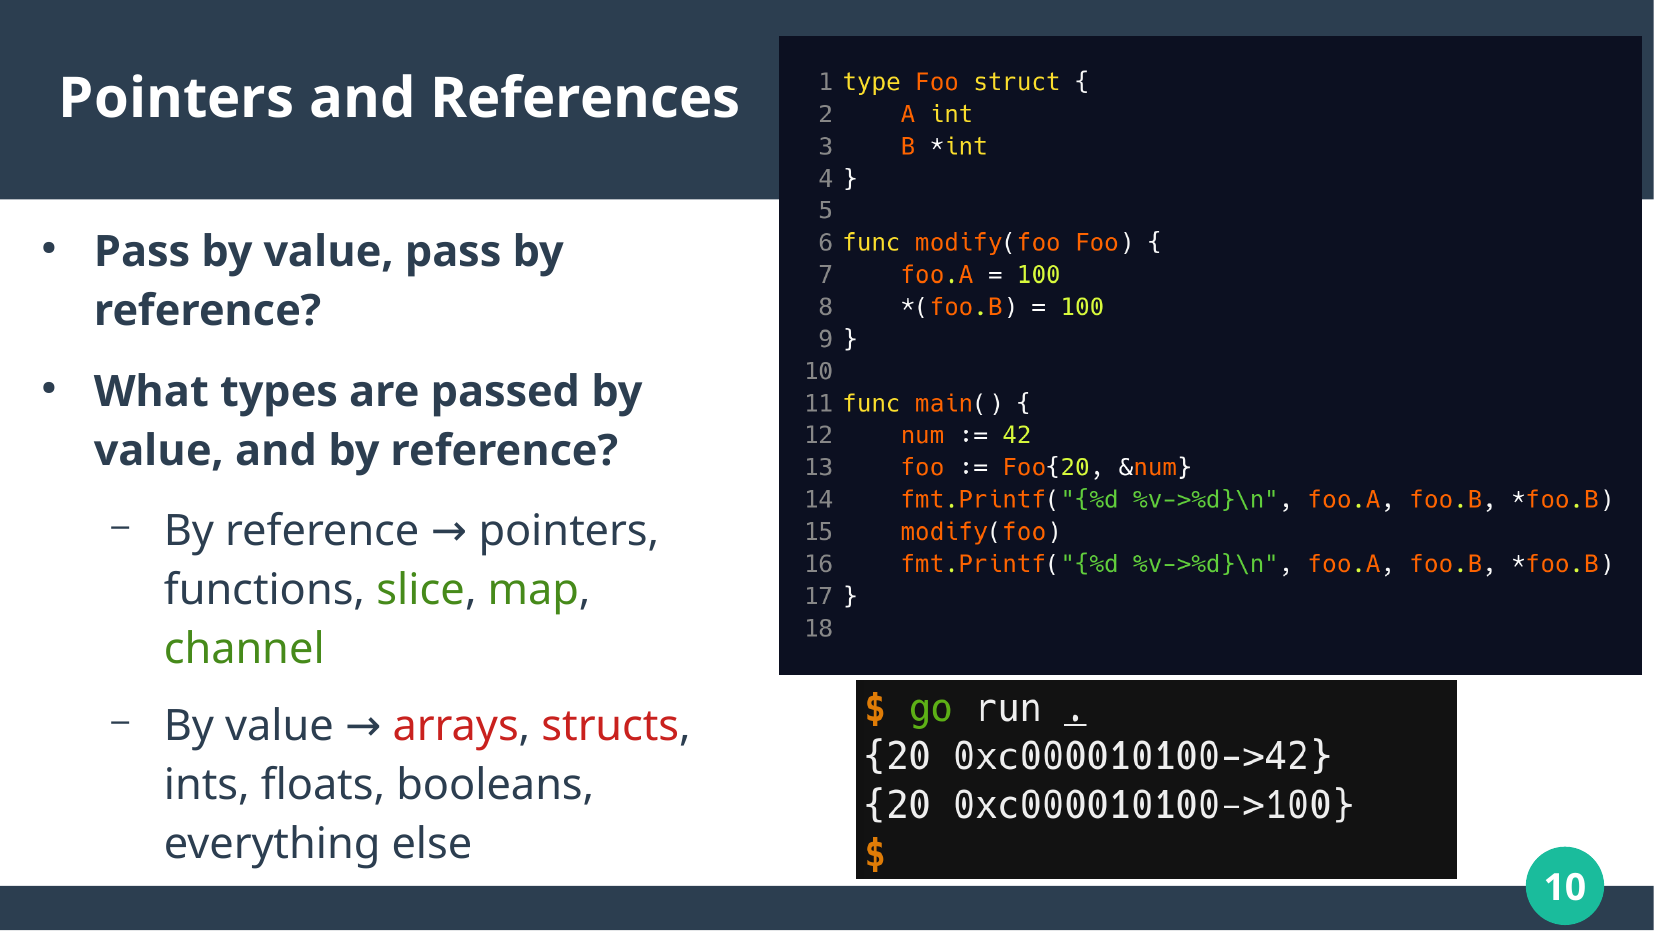

# Pointers and References
Pass by value, pass by reference?
What types are passed by value, and by reference?
By reference → pointers, functions, slice, map, channel
By value → arrays, structs, ints, floats, booleans, everything else